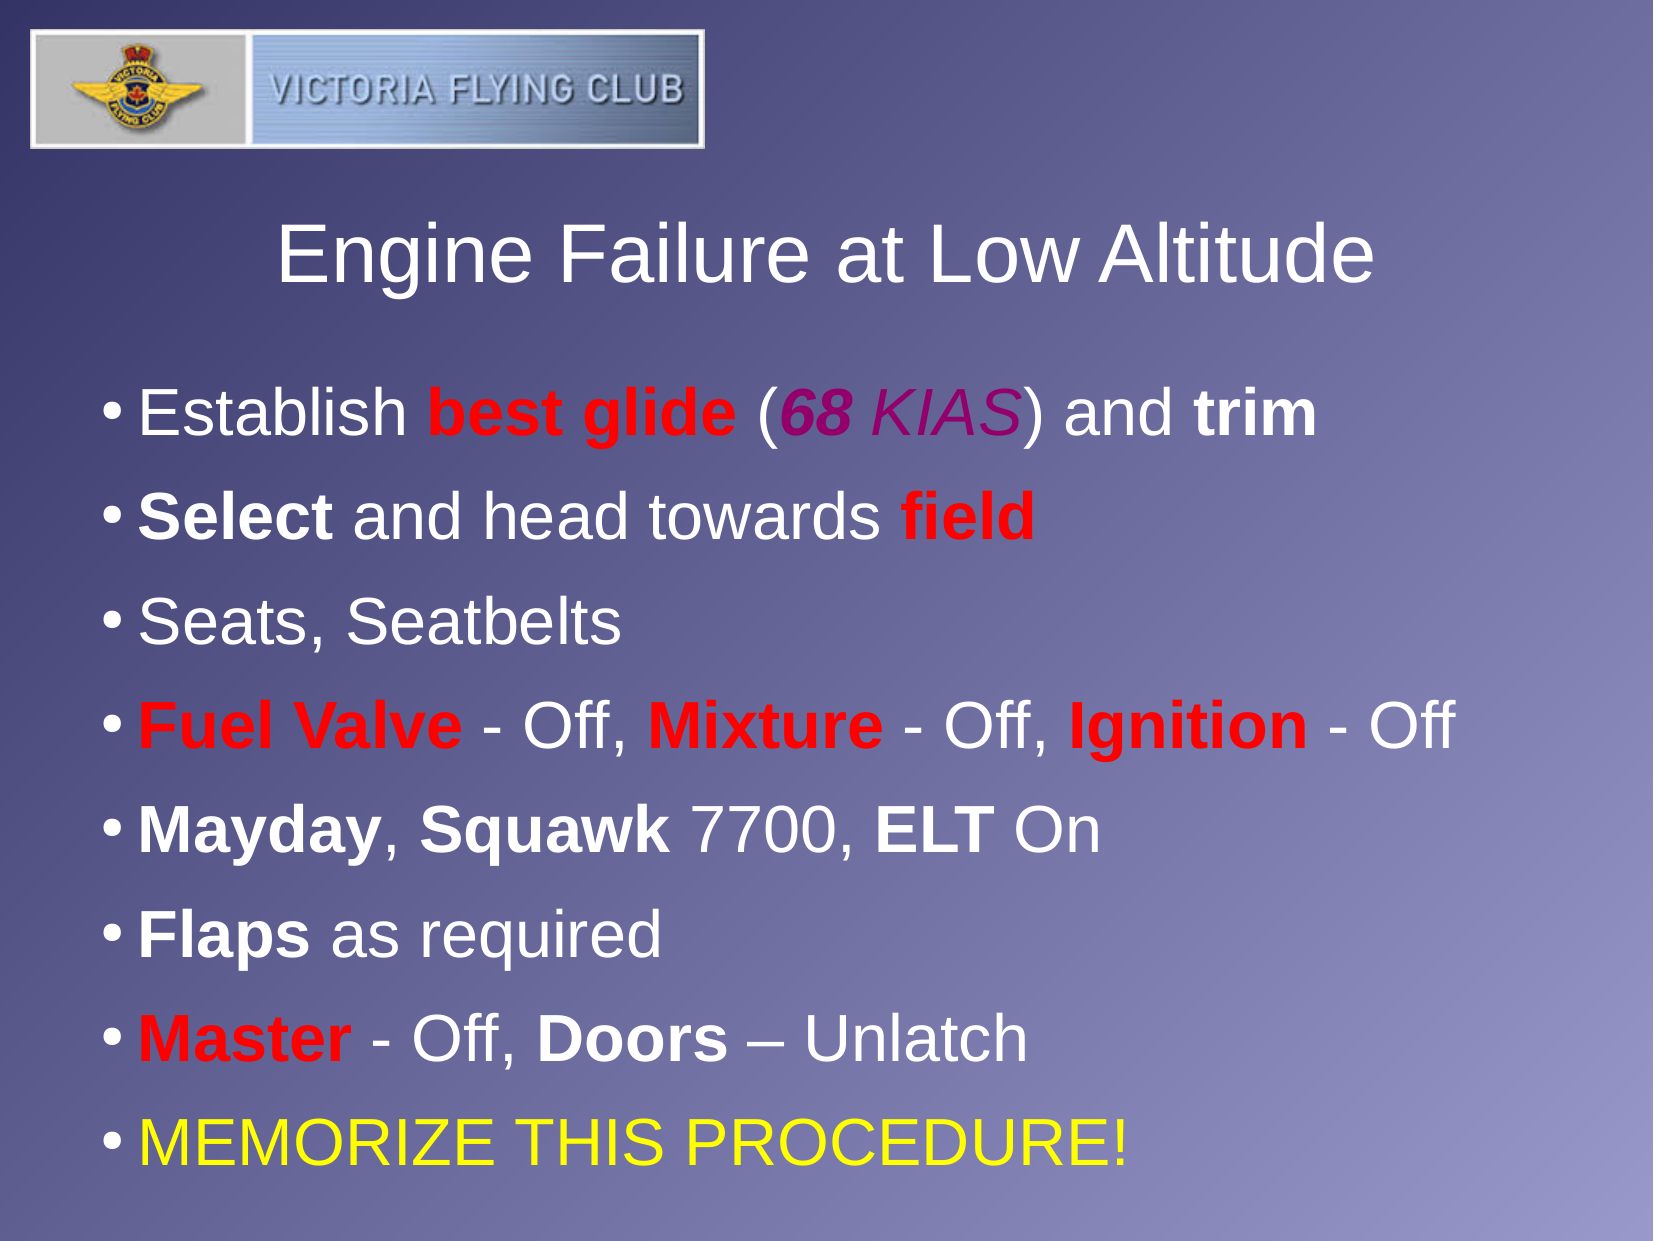

# Engine Failure at Low Altitude
Establish best glide (68 KIAS) and trim
Select and head towards field
Seats, Seatbelts
Fuel Valve - Off, Mixture - Off, Ignition - Off
Mayday, Squawk 7700, ELT On
Flaps as required
Master - Off, Doors – Unlatch
MEMORIZE THIS PROCEDURE!